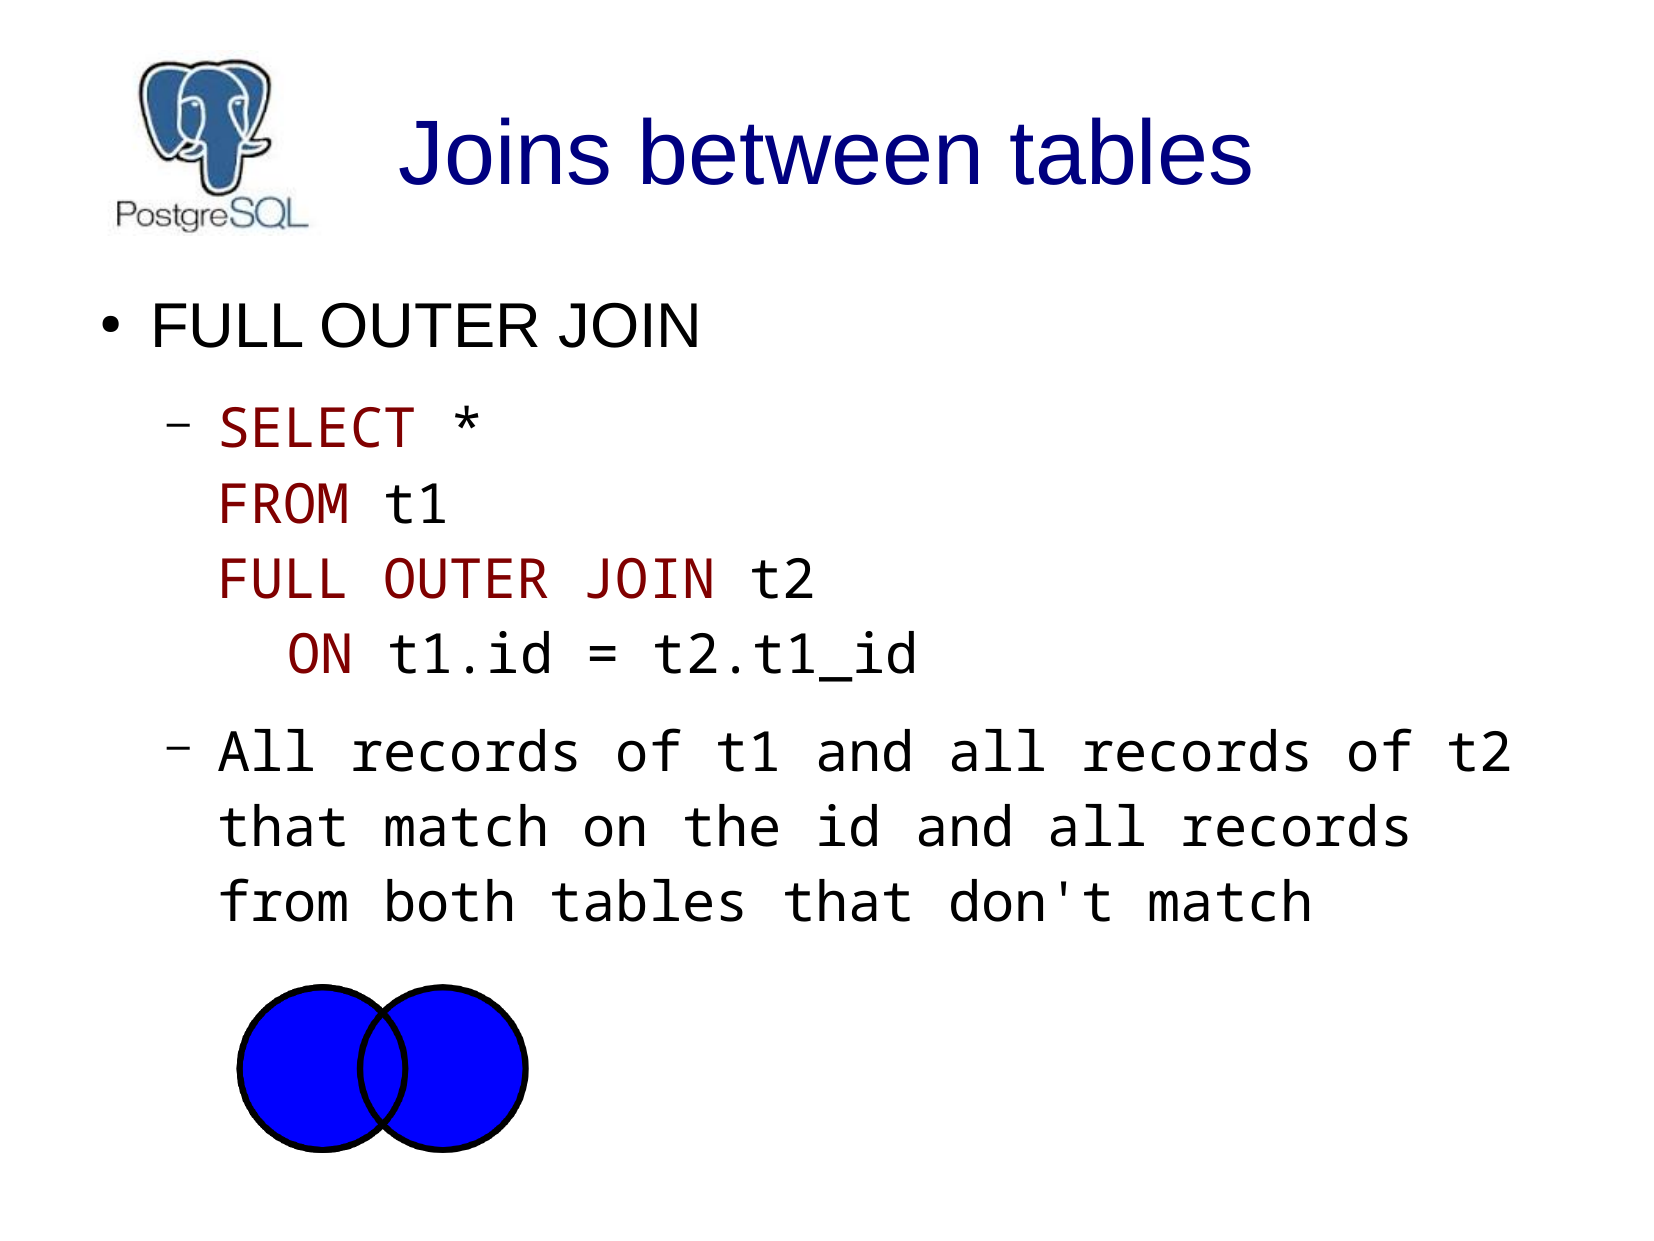

# Joins between tables
FULL OUTER JOIN
SELECT *
FROM t1
FULL OUTER JOIN t2
	ON t1.id = t2.t1_id
All records of t1 and all records of t2 that match on the id and all records from both tables that don't match